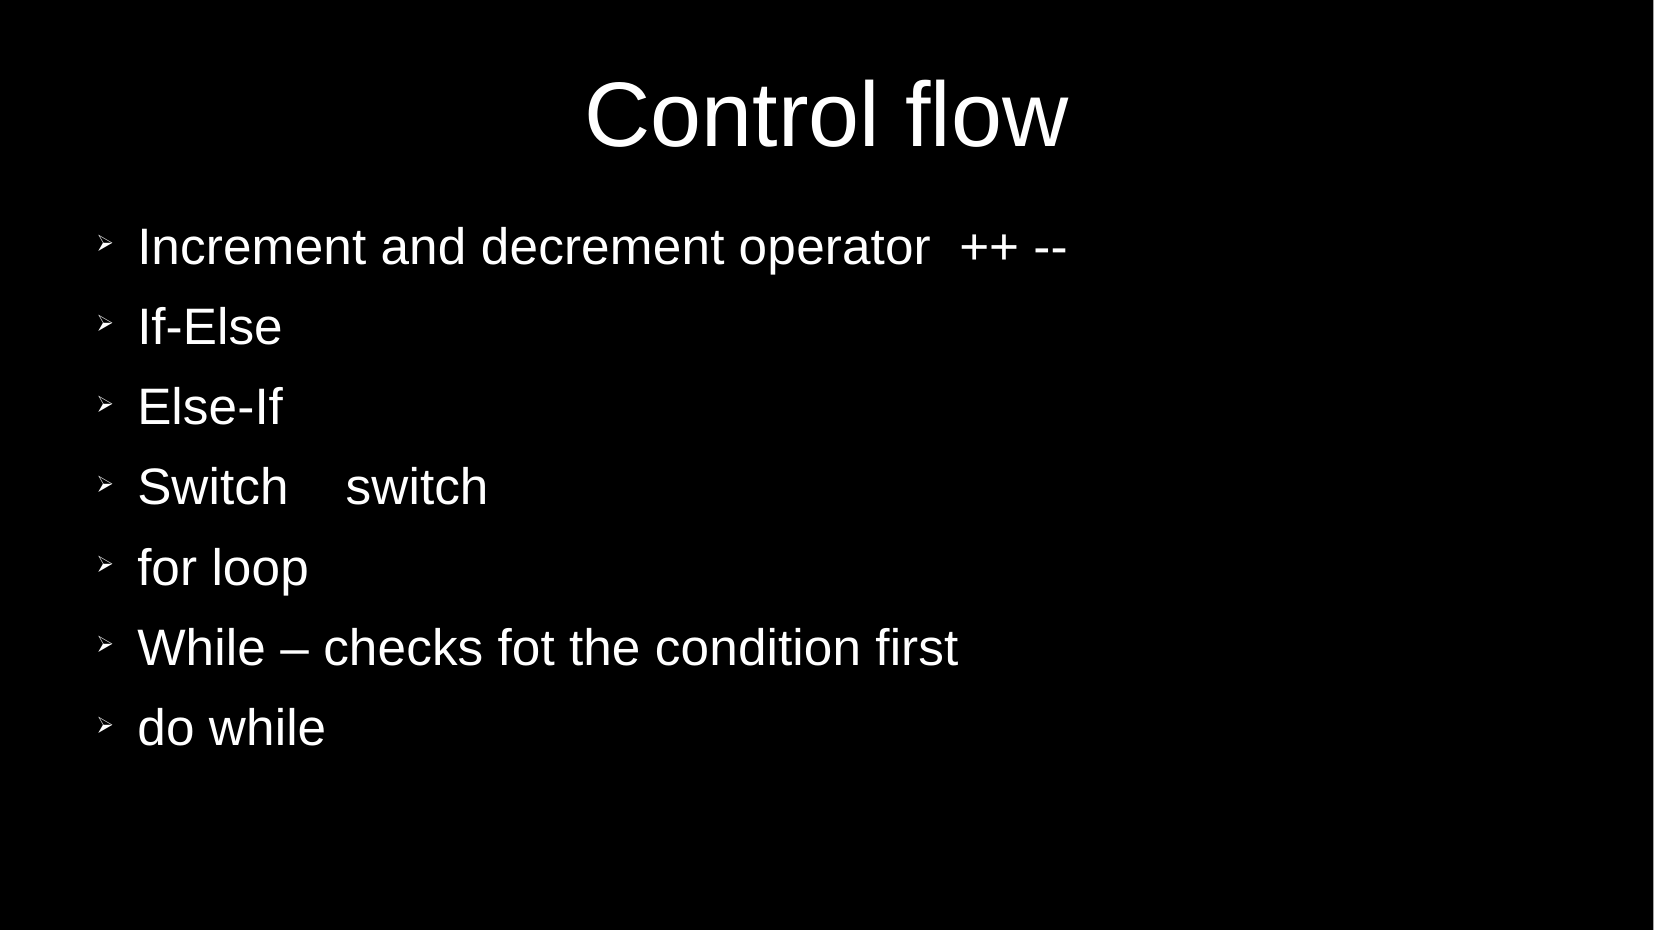

# Control flow
Increment and decrement operator ++ --
If-Else
Else-If
Switch switch
for loop
While – checks fot the condition first
do while